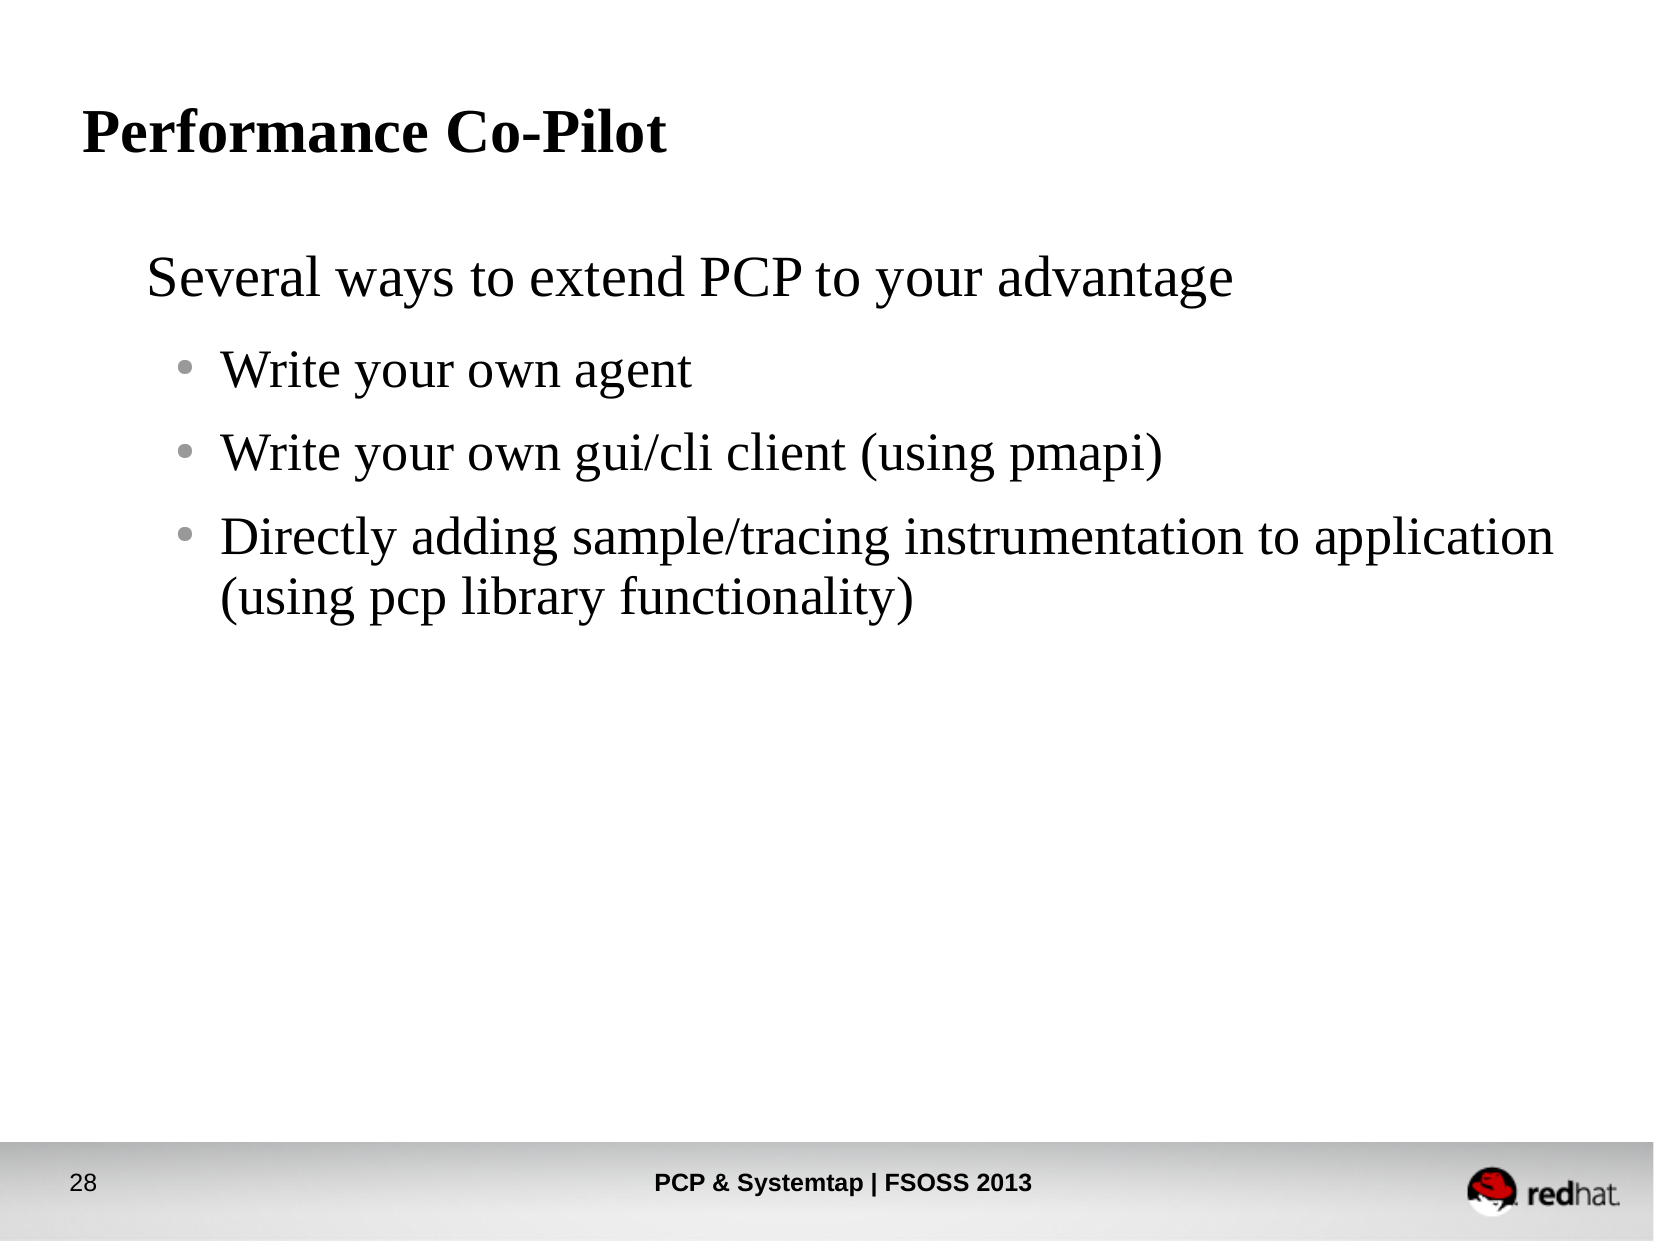

# Performance Co-Pilot
Several ways to extend PCP to your advantage
Write your own agent
Write your own gui/cli client (using pmapi)
Directly adding sample/tracing instrumentation to application (using pcp library functionality)